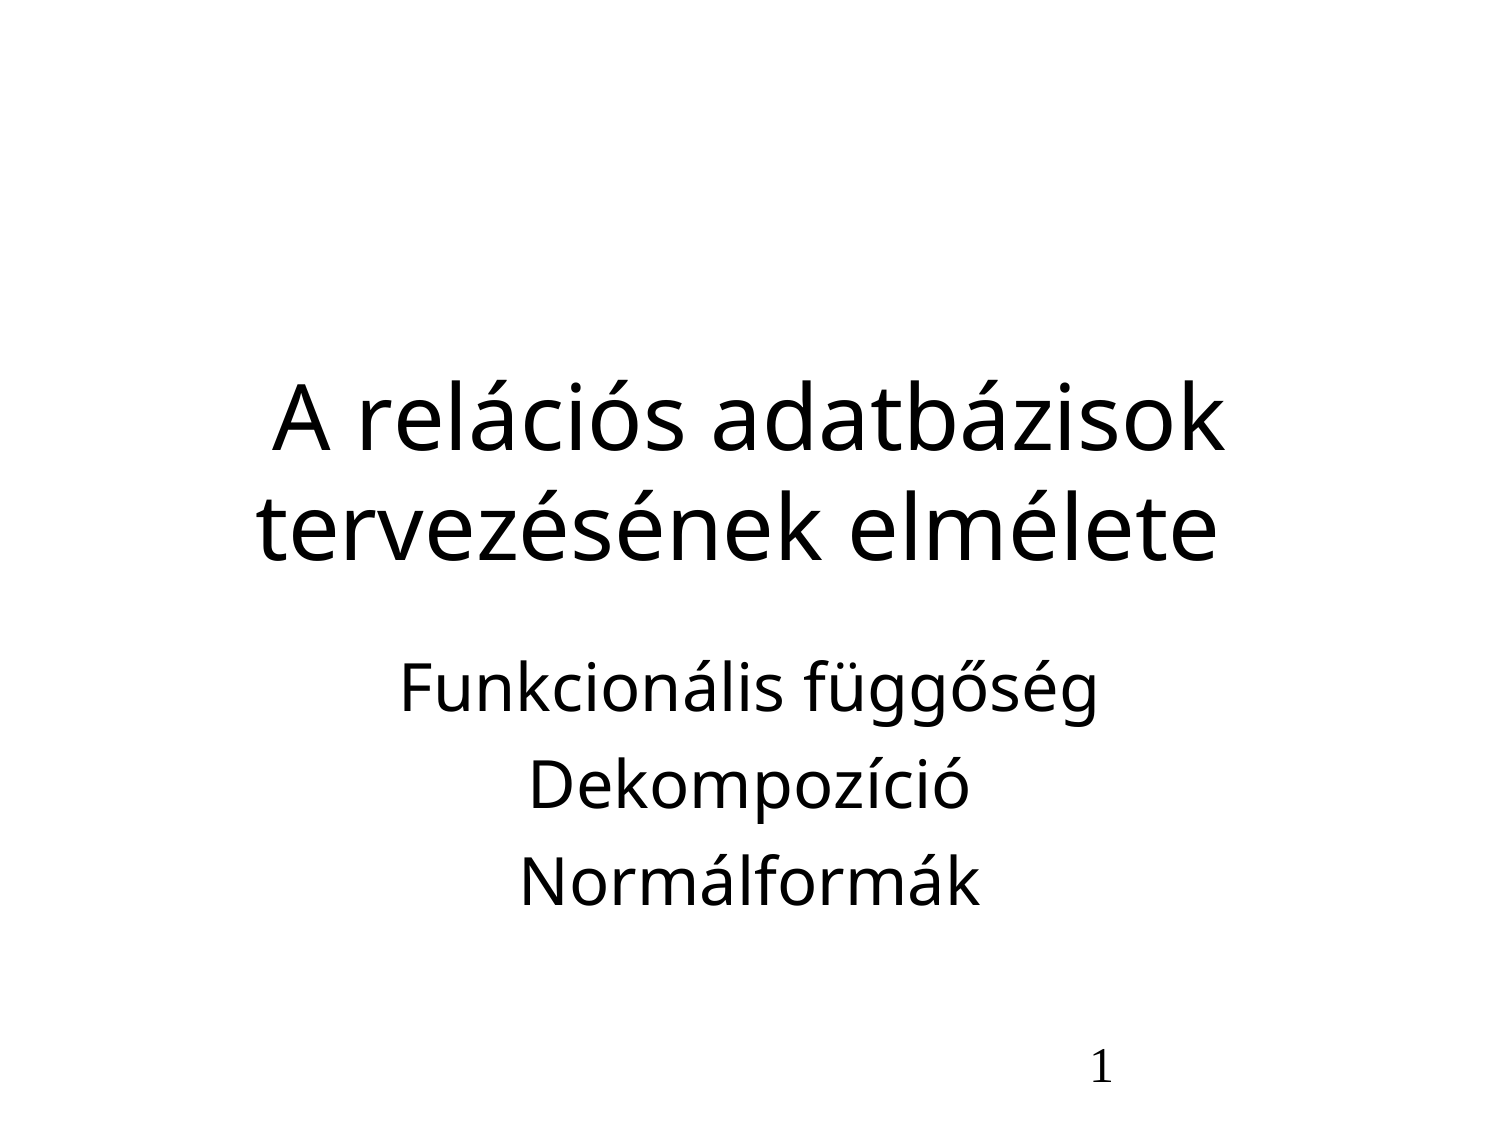

# A relációs adatbázisok tervezésének elmélete
Funkcionális függőség
Dekompozíció
Normálformák
1